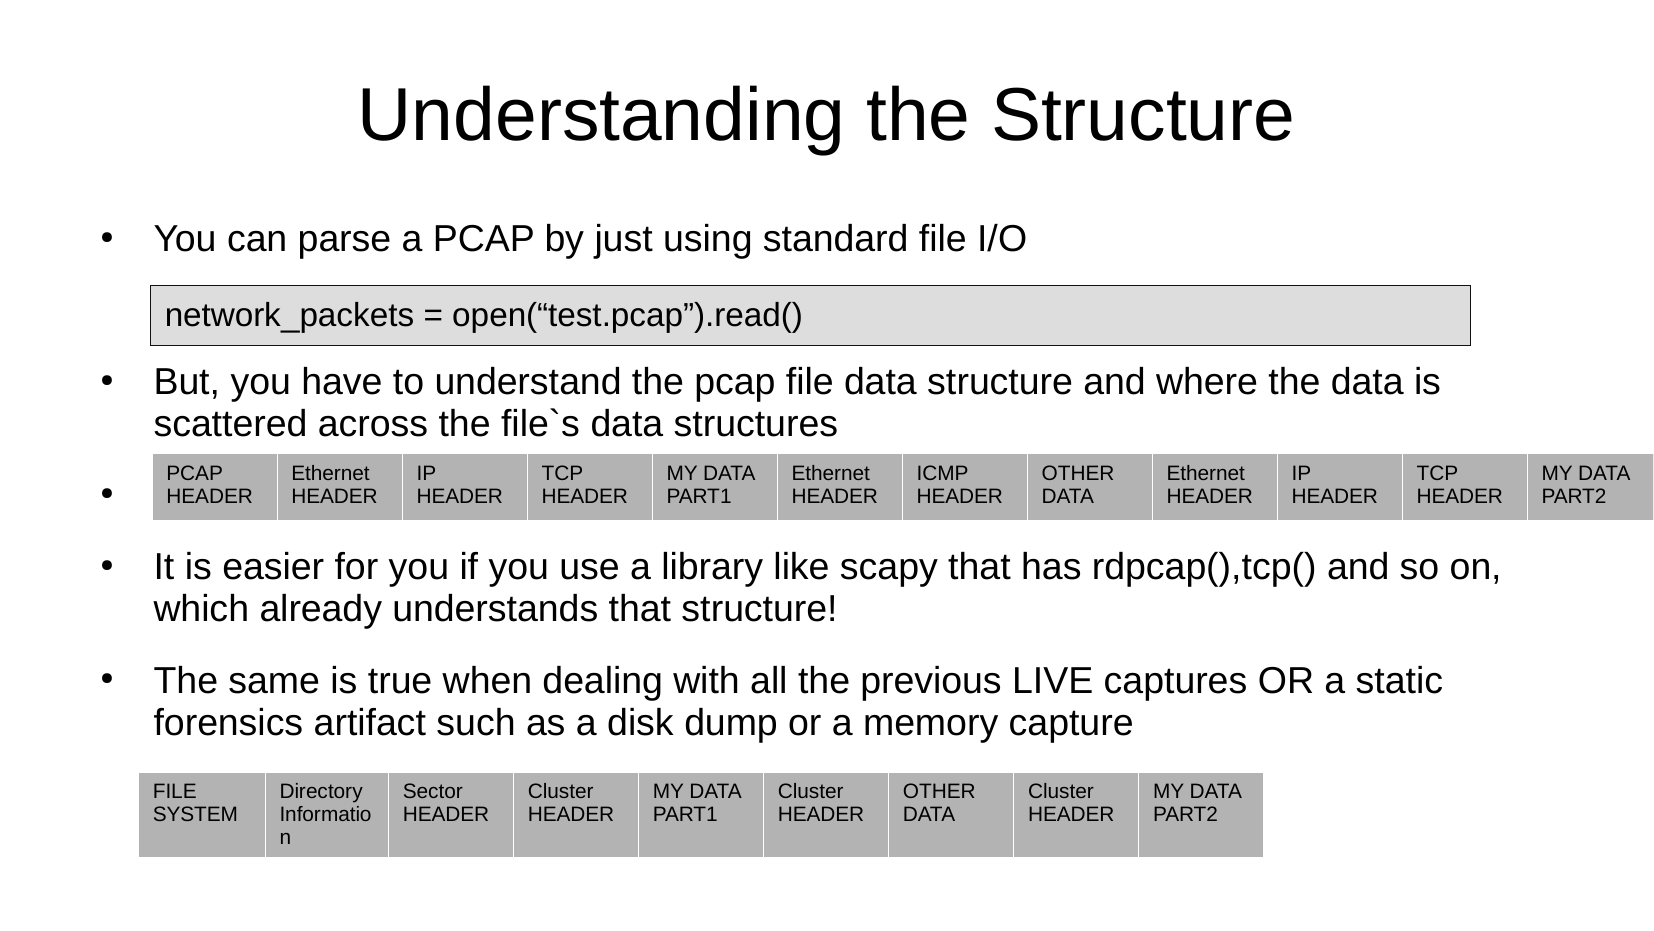

# Understanding the Structure
You can parse a PCAP by just using standard file I/O
But, you have to understand the pcap file data structure and where the data is scattered across the file`s data structures
It is easier for you if you use a library like scapy that has rdpcap(),tcp() and so on, which already understands that structure!
The same is true when dealing with all the previous LIVE captures OR a static forensics artifact such as a disk dump or a memory capture
network_packets = open(“test.pcap”).read()
| PCAP HEADER | Ethernet HEADER | IP HEADER | TCP HEADER | MY DATA PART1 | Ethernet HEADER | ICMP HEADER | OTHER DATA | Ethernet HEADER | IP HEADER | TCP HEADER | MY DATA PART2 |
| --- | --- | --- | --- | --- | --- | --- | --- | --- | --- | --- | --- |
| FILE SYSTEM | Directory Information | Sector HEADER | Cluster HEADER | MY DATA PART1 | Cluster HEADER | OTHER DATA | Cluster HEADER | MY DATA PART2 |
| --- | --- | --- | --- | --- | --- | --- | --- | --- |